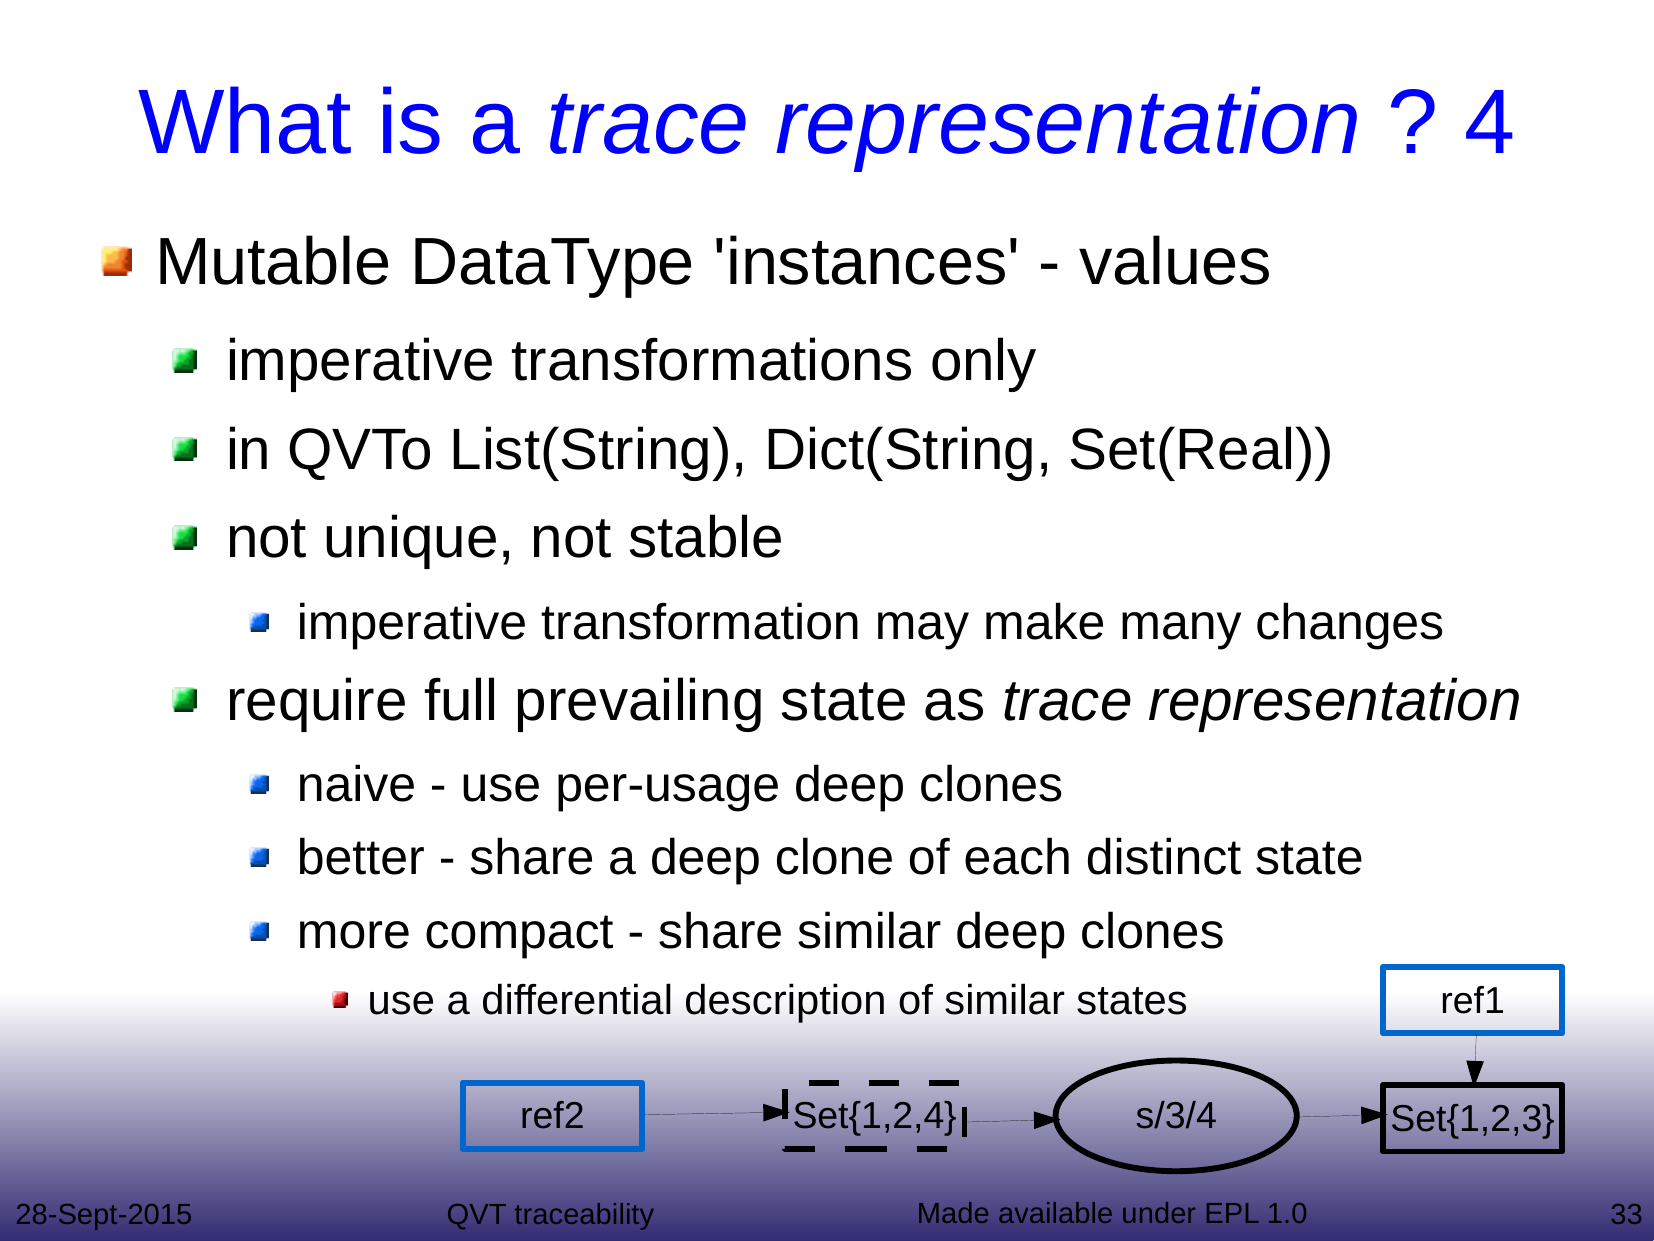

# What is a trace representation ? 4
Mutable DataType 'instances' - values
imperative transformations only
in QVTo List(String), Dict(String, Set(Real))
not unique, not stable
imperative transformation may make many changes
require full prevailing state as trace representation
naive - use per-usage deep clones
better - share a deep clone of each distinct state
more compact - share similar deep clones
use a differential description of similar states
ref1
s/3/4
ref2
Set{1,2,4}
Set{1,2,3}
28-Sept-2015
QVT traceability
33